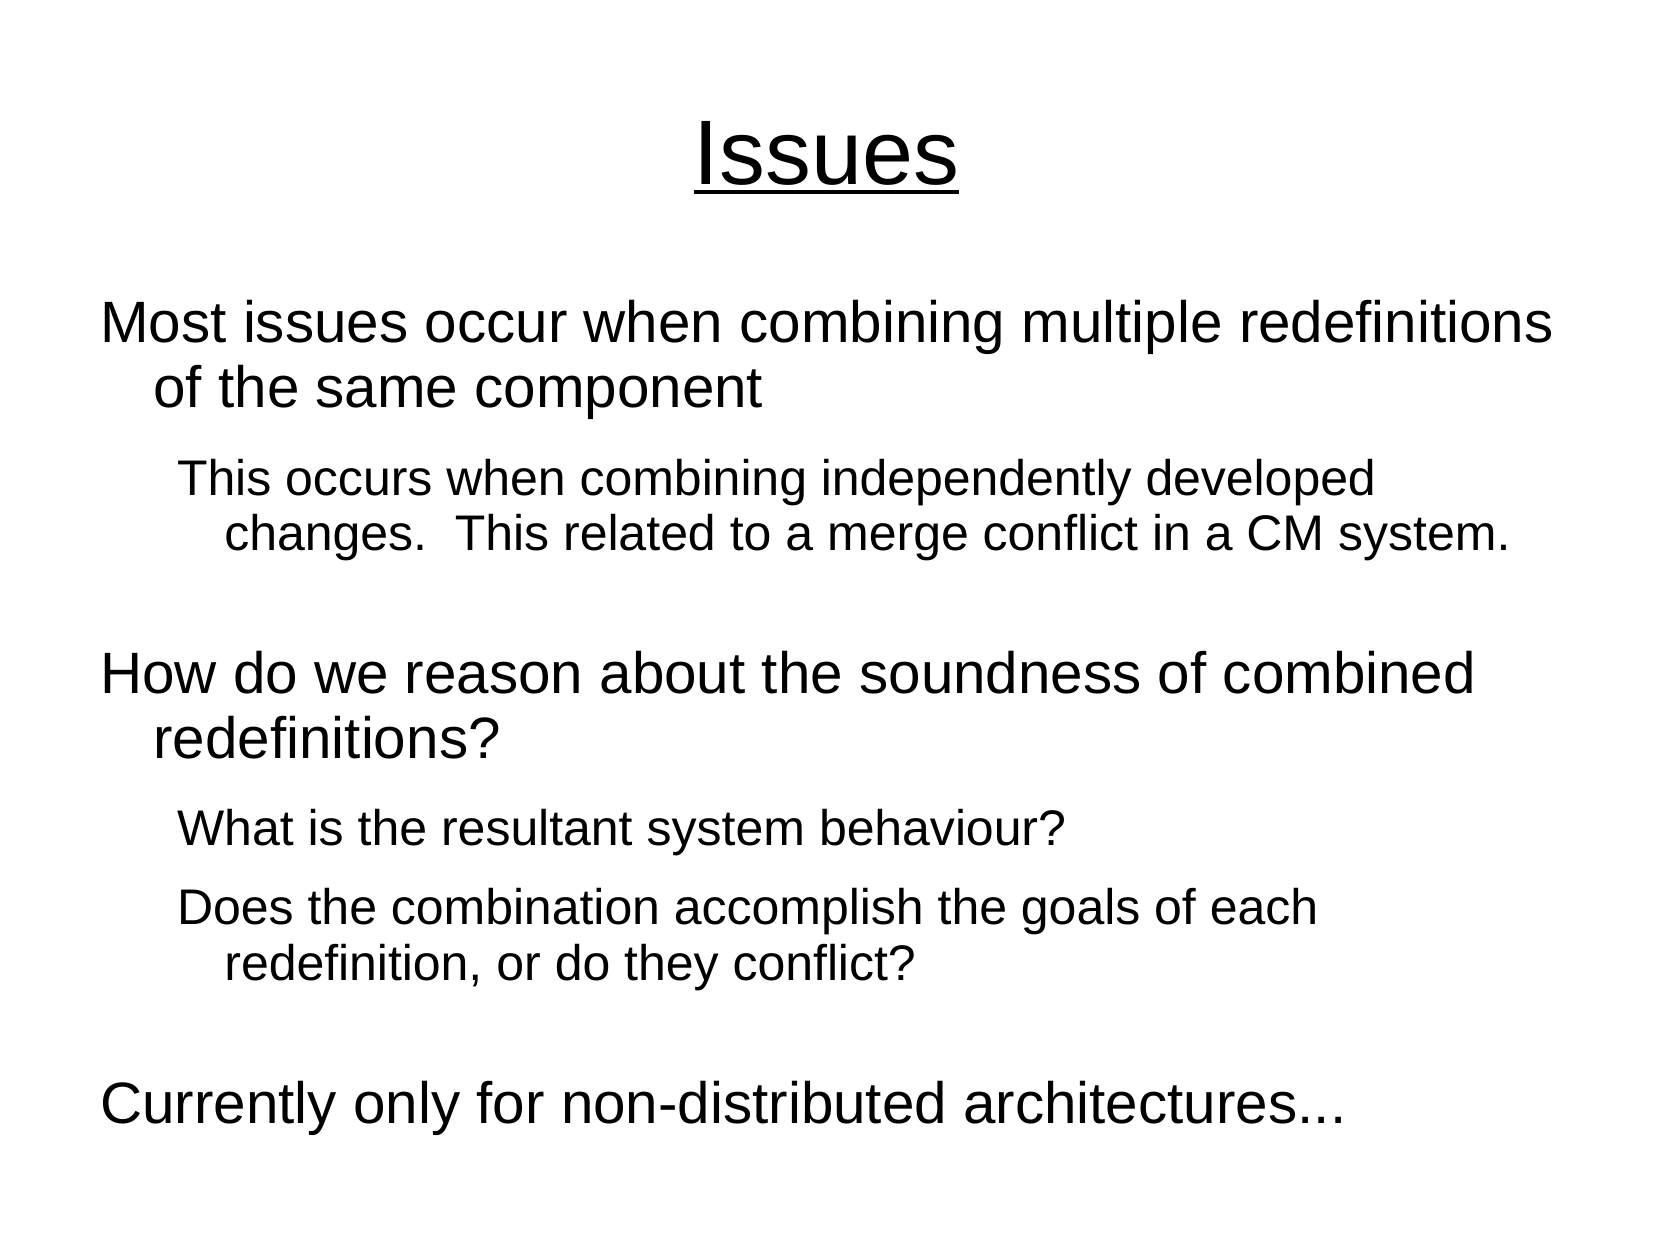

# Issues
Most issues occur when combining multiple redefinitions of the same component
This occurs when combining independently developed changes. This related to a merge conflict in a CM system.
How do we reason about the soundness of combined redefinitions?
What is the resultant system behaviour?
Does the combination accomplish the goals of each redefinition, or do they conflict?
Currently only for non-distributed architectures...